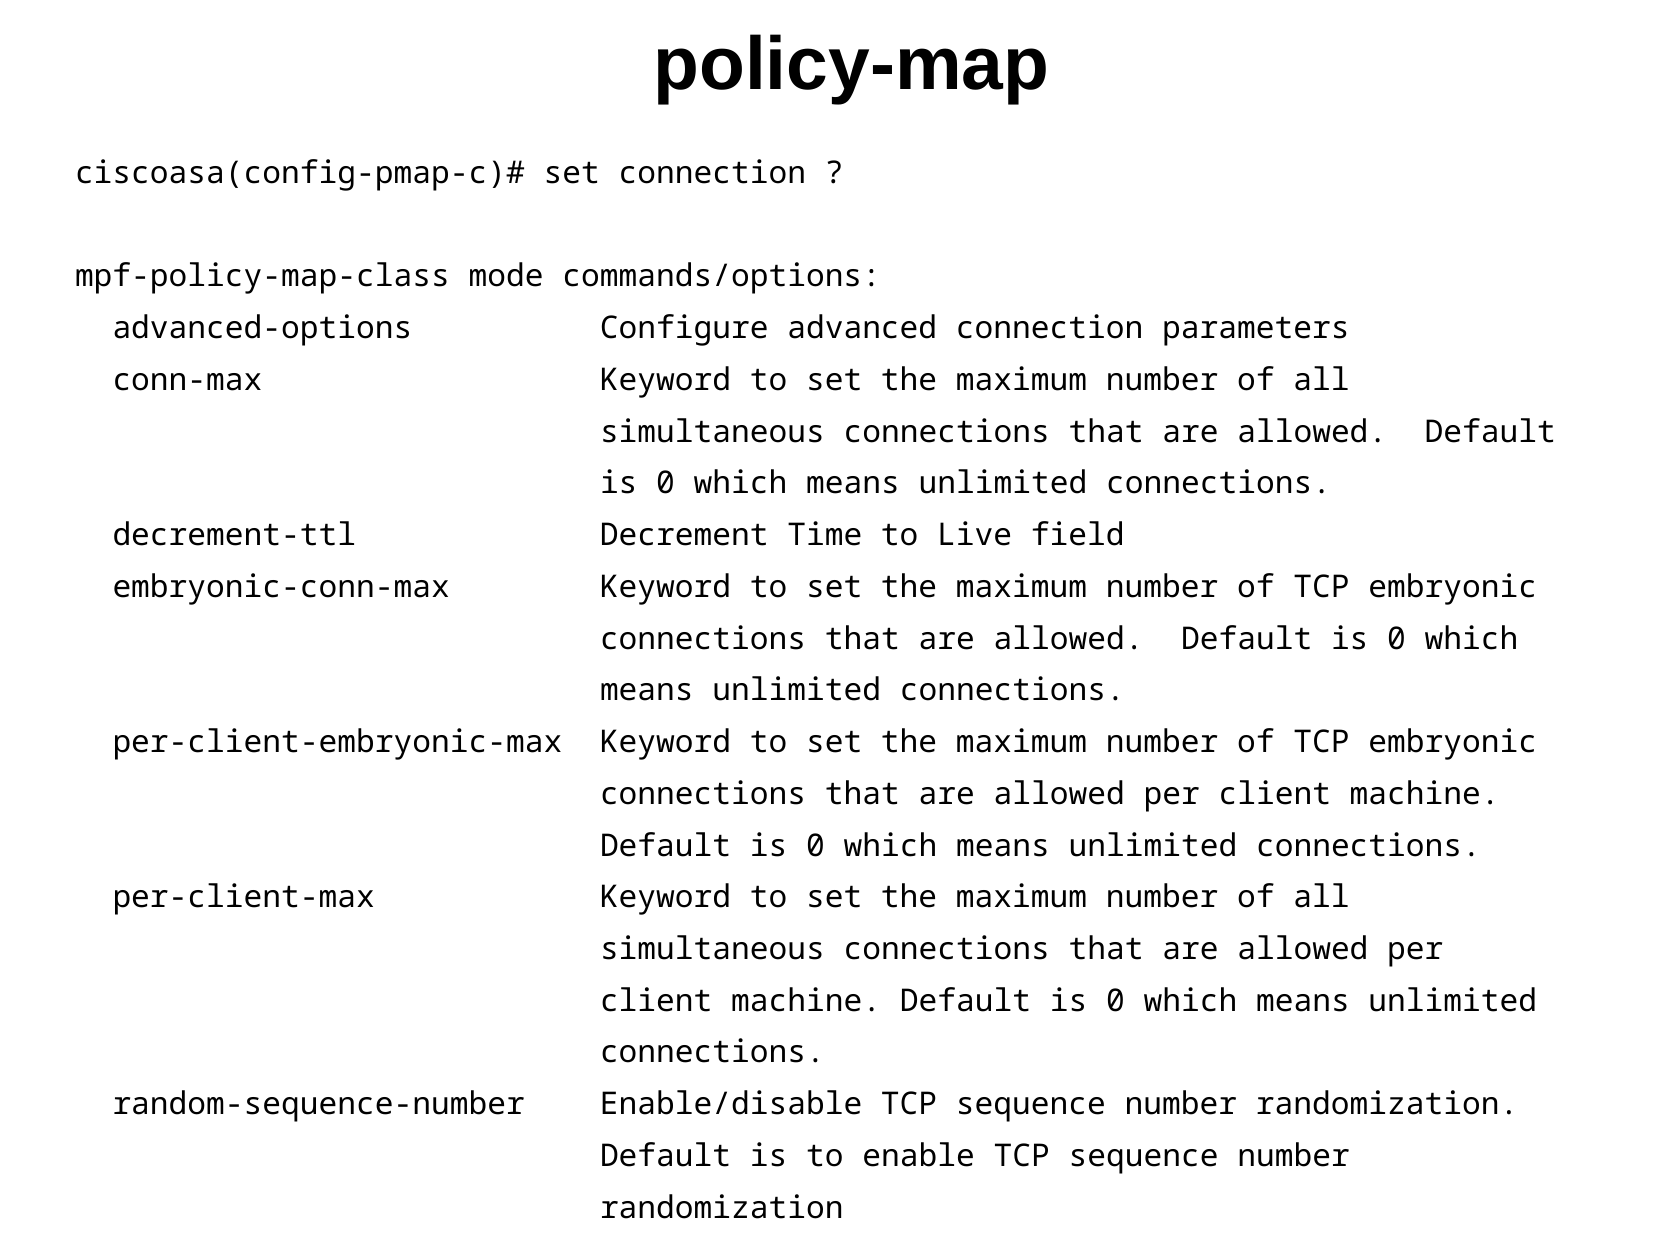

policy-map
# ciscoasa(config-pmap-c)# set connection ?
mpf-policy-map-class mode commands/options:
 advanced-options Configure advanced connection parameters
 conn-max Keyword to set the maximum number of all
 simultaneous connections that are allowed. Default
 is 0 which means unlimited connections.
 decrement-ttl Decrement Time to Live field
 embryonic-conn-max Keyword to set the maximum number of TCP embryonic
 connections that are allowed. Default is 0 which
 means unlimited connections.
 per-client-embryonic-max Keyword to set the maximum number of TCP embryonic
 connections that are allowed per client machine.
 Default is 0 which means unlimited connections.
 per-client-max Keyword to set the maximum number of all
 simultaneous connections that are allowed per
 client machine. Default is 0 which means unlimited
 connections.
 random-sequence-number Enable/disable TCP sequence number randomization.
 Default is to enable TCP sequence number
 randomization
 timeout Configure connection timeout parameters